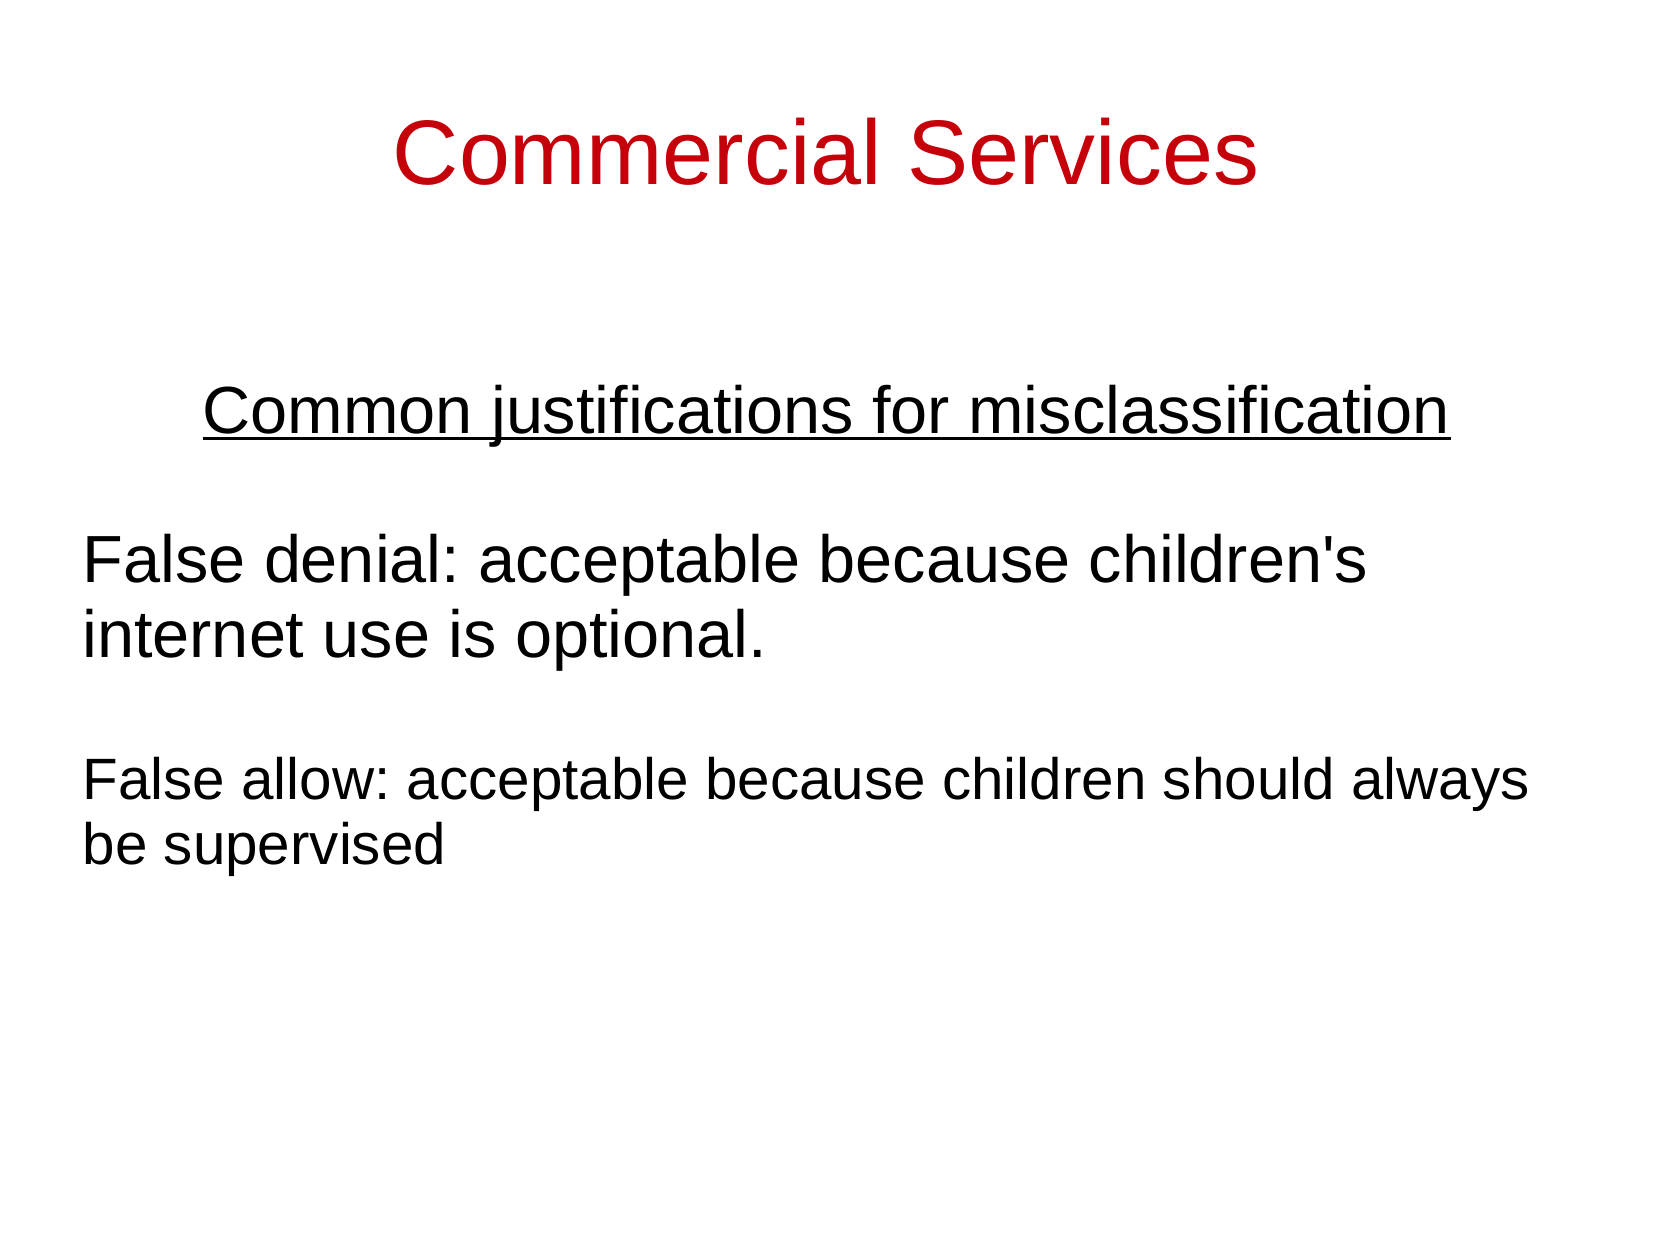

# Commercial Services
Common justifications for misclassification
False denial: acceptable because children's internet use is optional.
False allow: acceptable because children should always be supervised